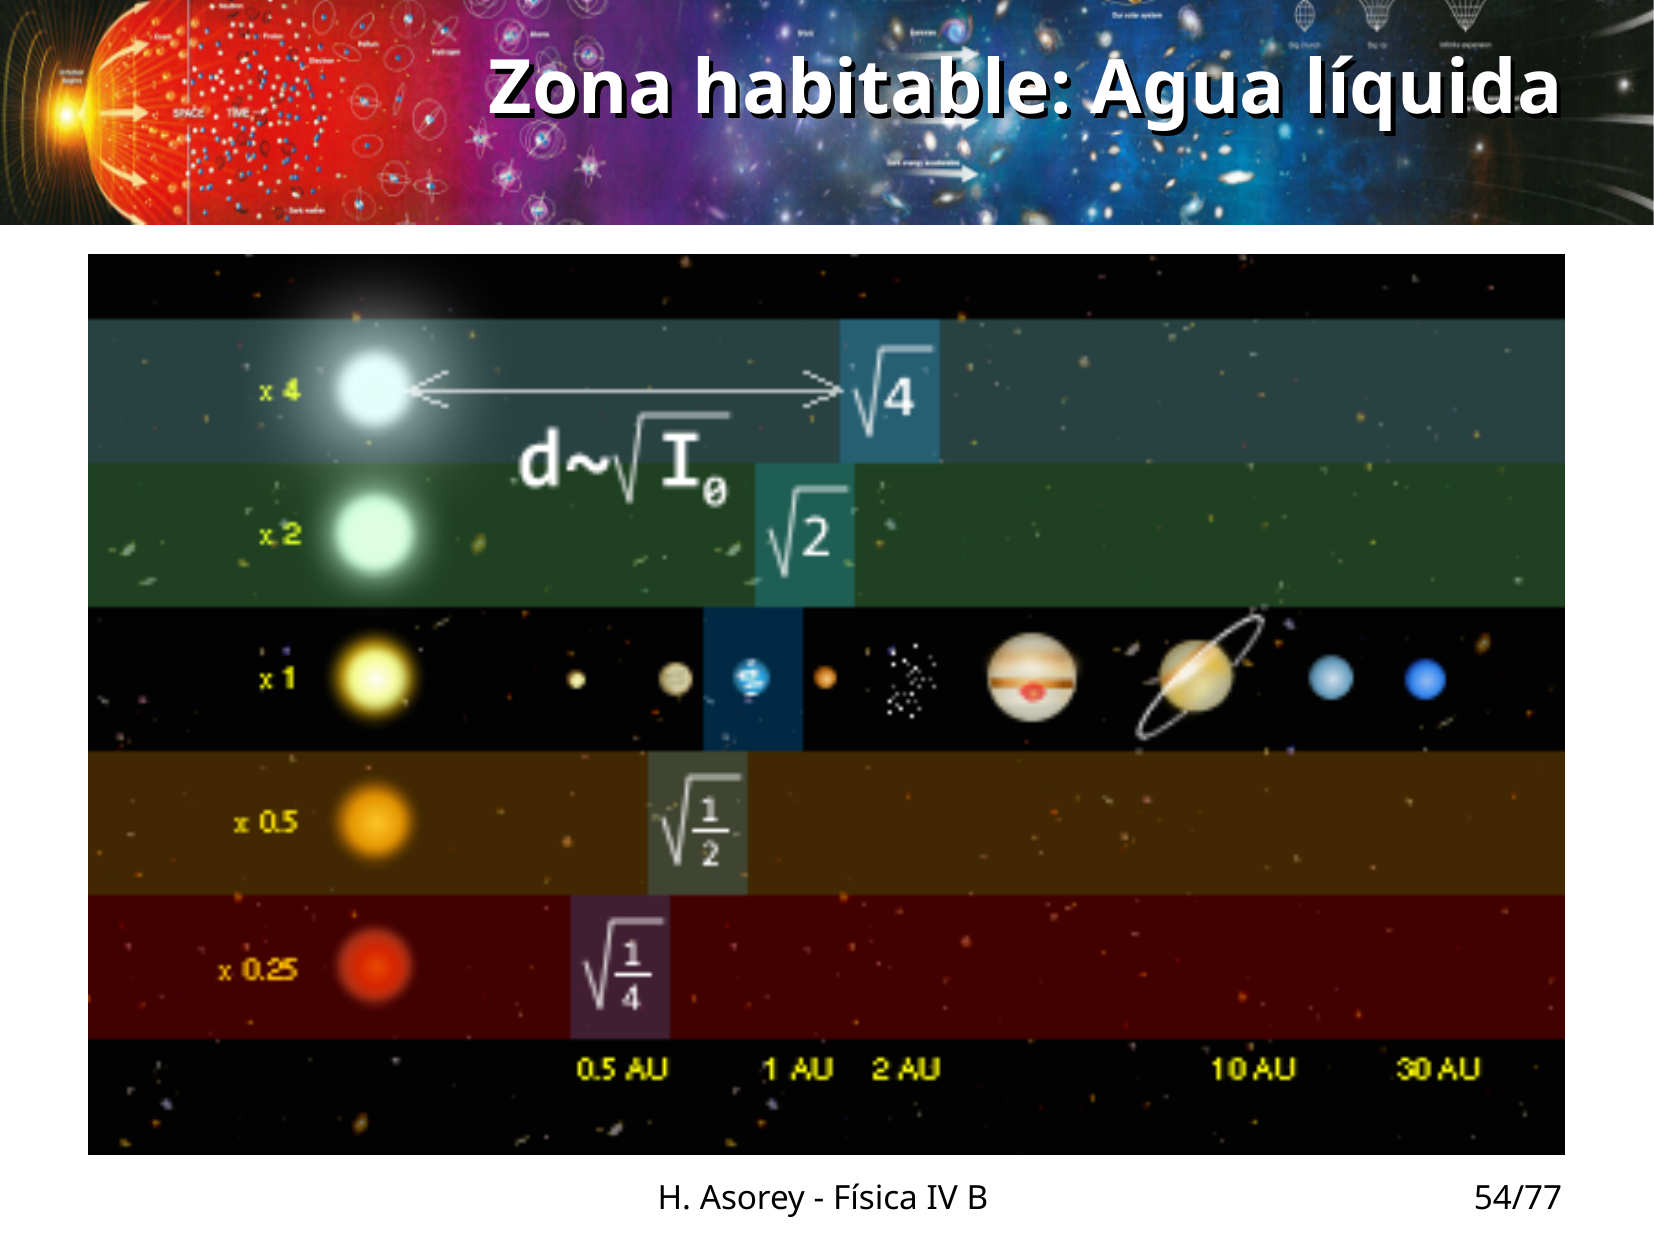

# Zona habitable: Agua líquida
H. Asorey - Física IV B
54